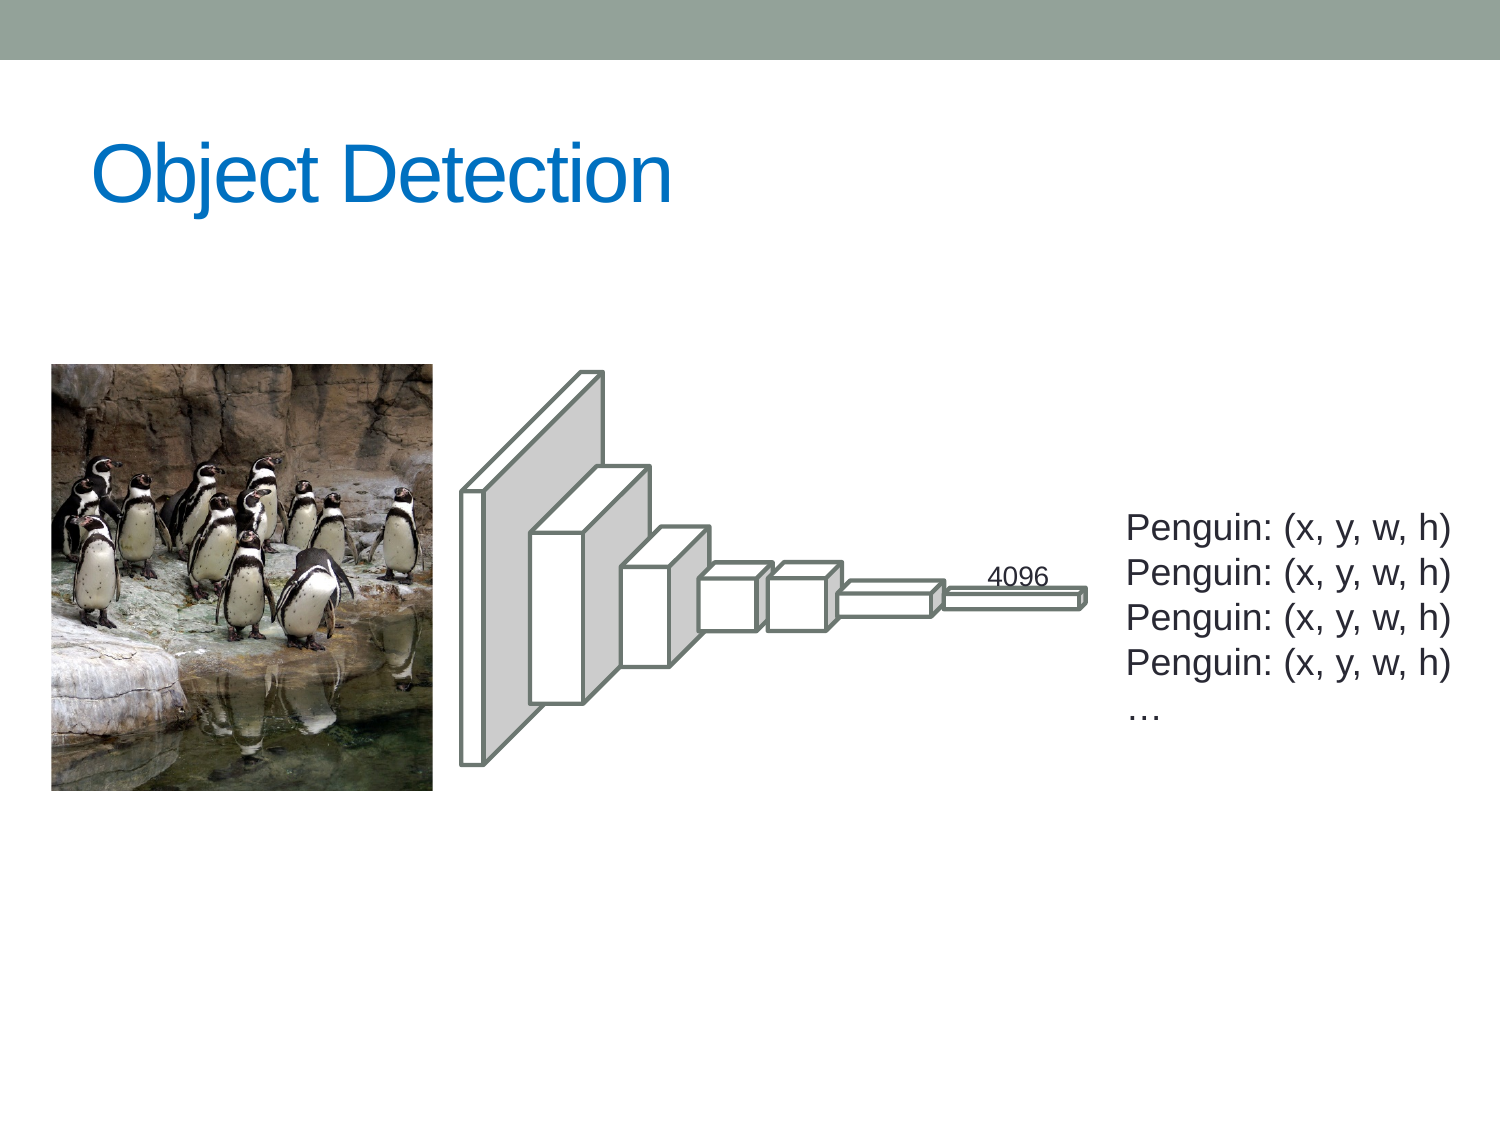

# Object Detection
Penguin: (x, y, w, h)
Penguin: (x, y, w, h)
Penguin: (x, y, w, h)
Penguin: (x, y, w, h)
…
4096